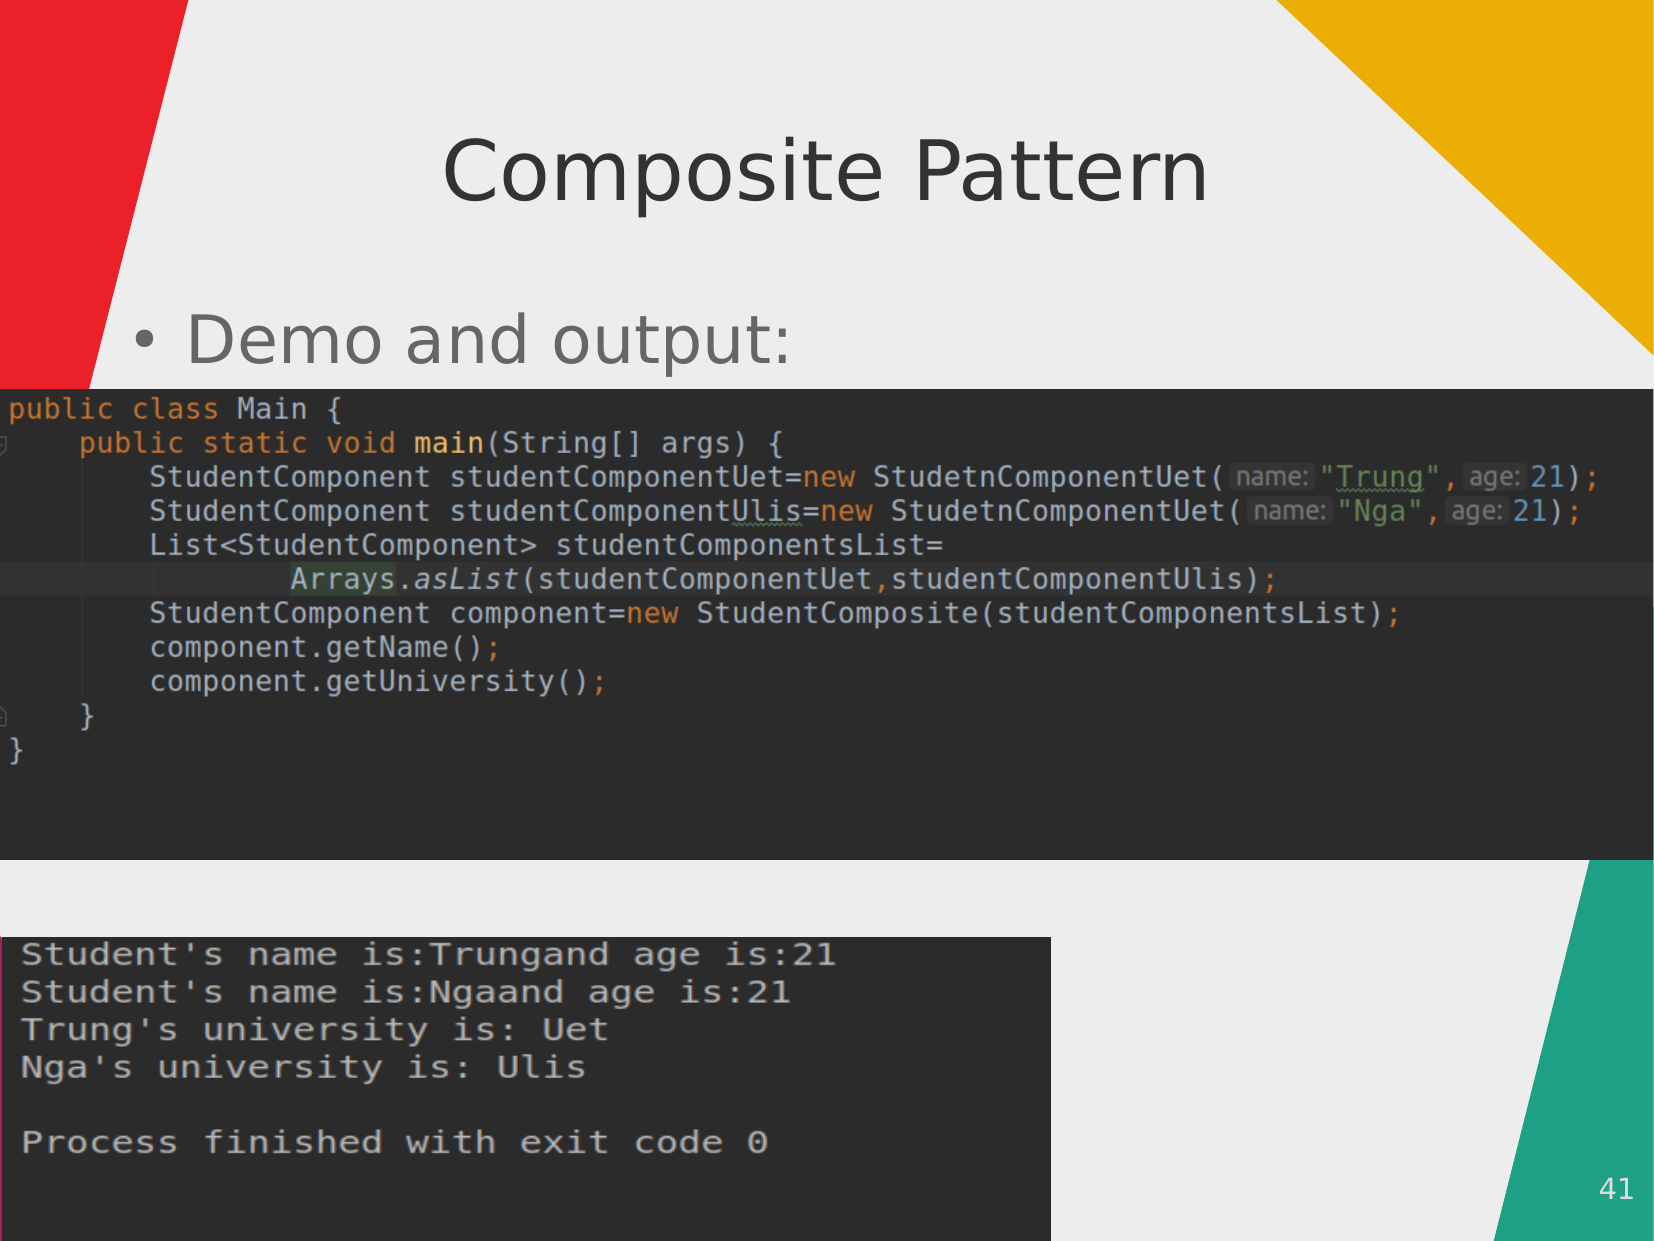

# Composite Pattern
Demo and output:
41